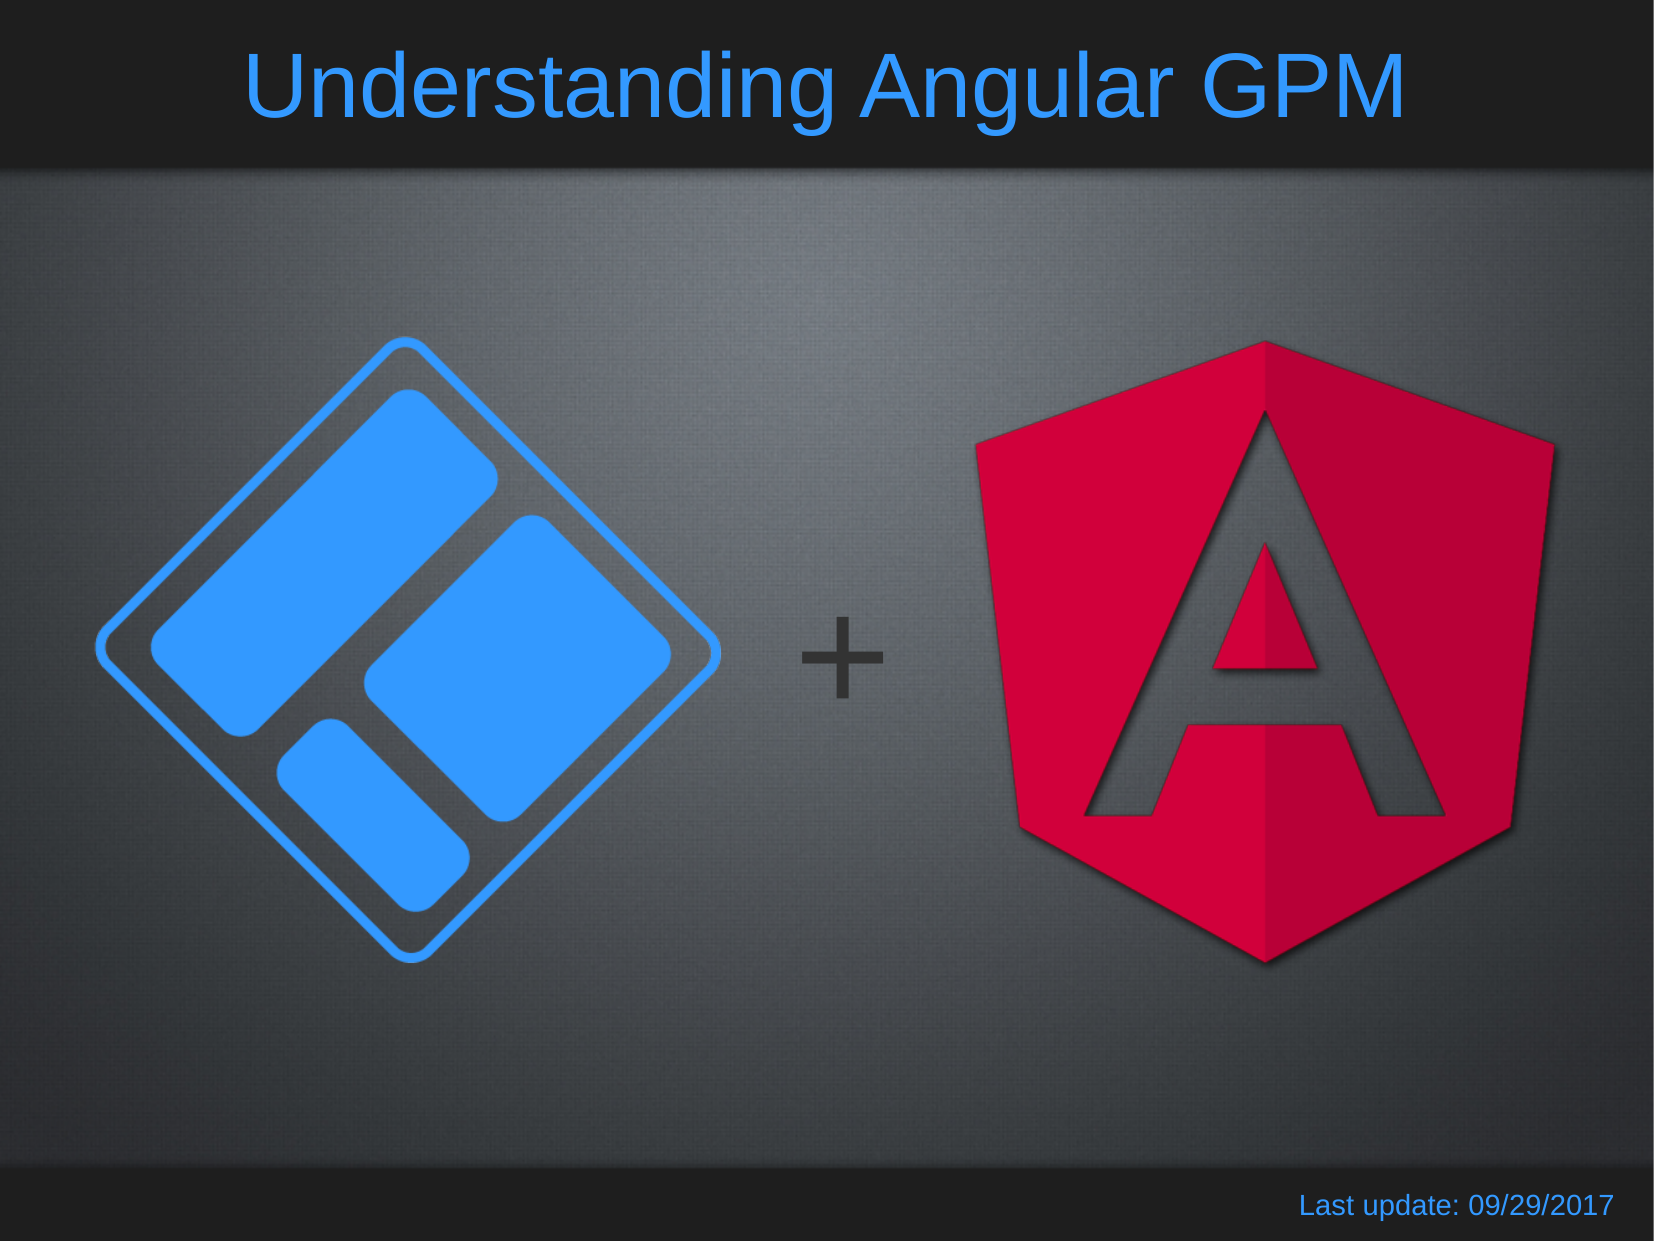

# Understanding Angular GPM
+
Last update: 09/29/2017